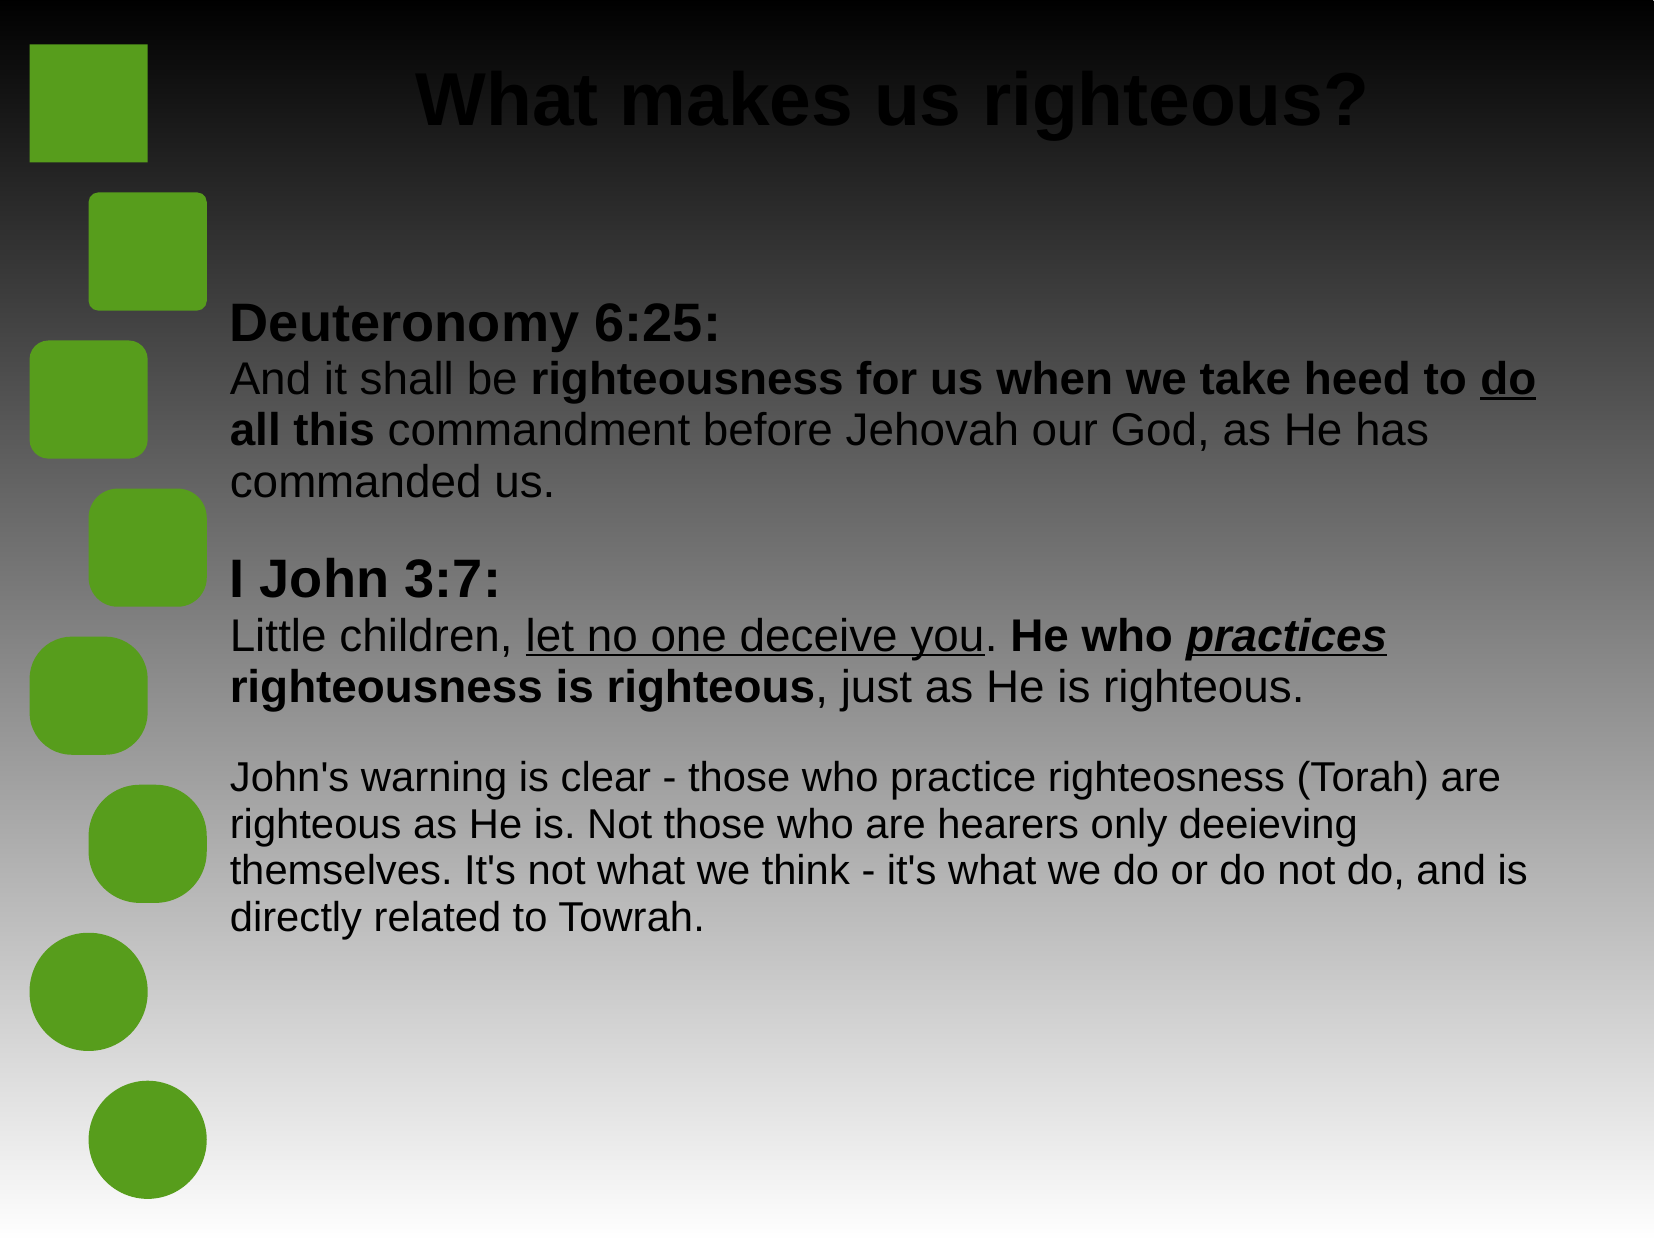

What makes us righteous?
Deuteronomy 6:25:
And it shall be righteousness for us when we take heed to do all this commandment before Jehovah our God, as He has commanded us.
I John 3:7:
Little children, let no one deceive you. He who practices righteousness is righteous, just as He is righteous.
John's warning is clear - those who practice righteosness (Torah) are righteous as He is. Not those who are hearers only deeieving themselves. It's not what we think - it's what we do or do not do, and is directly related to Towrah.